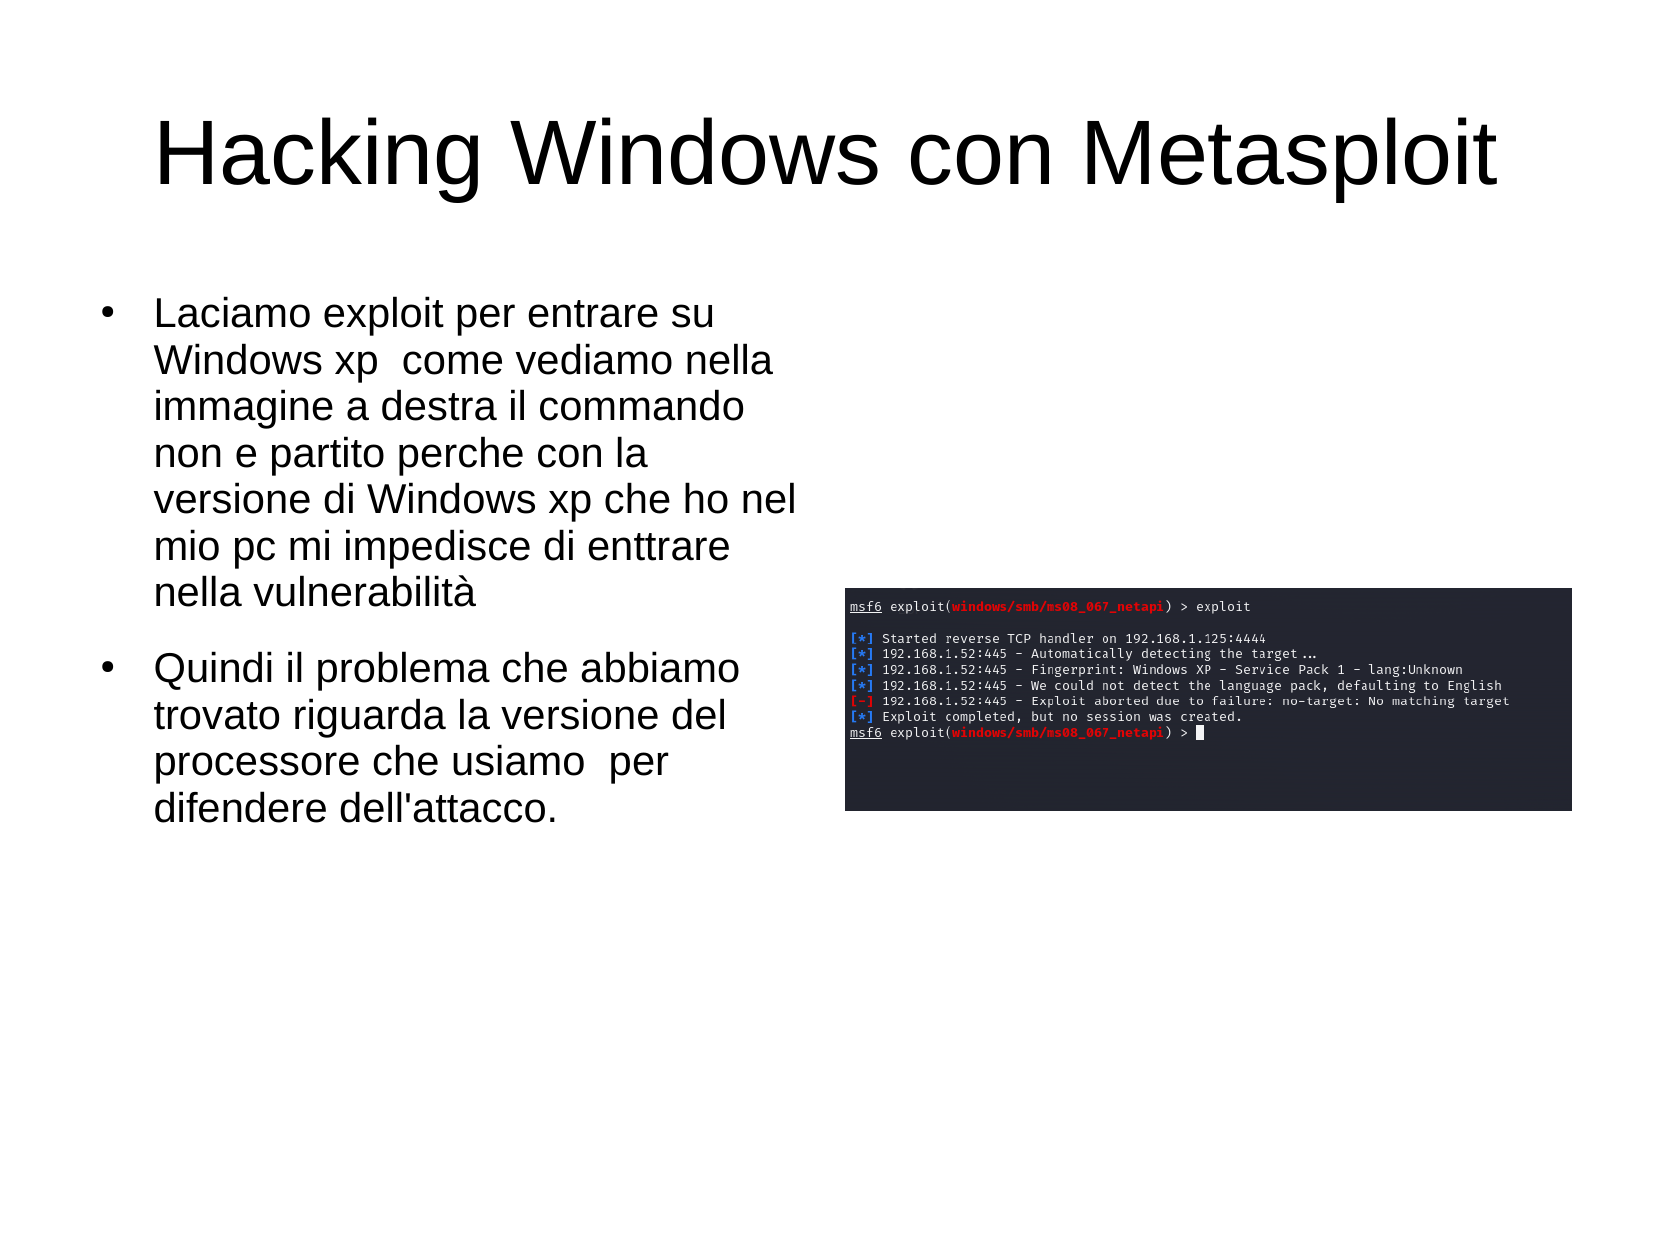

# Hacking Windows con Metasploit
Laciamo exploit per entrare su Windows xp come vediamo nella immagine a destra il commando non e partito perche con la versione di Windows xp che ho nel mio pc mi impedisce di enttrare nella vulnerabilità
Quindi il problema che abbiamo trovato riguarda la versione del processore che usiamo per difendere dell'attacco.